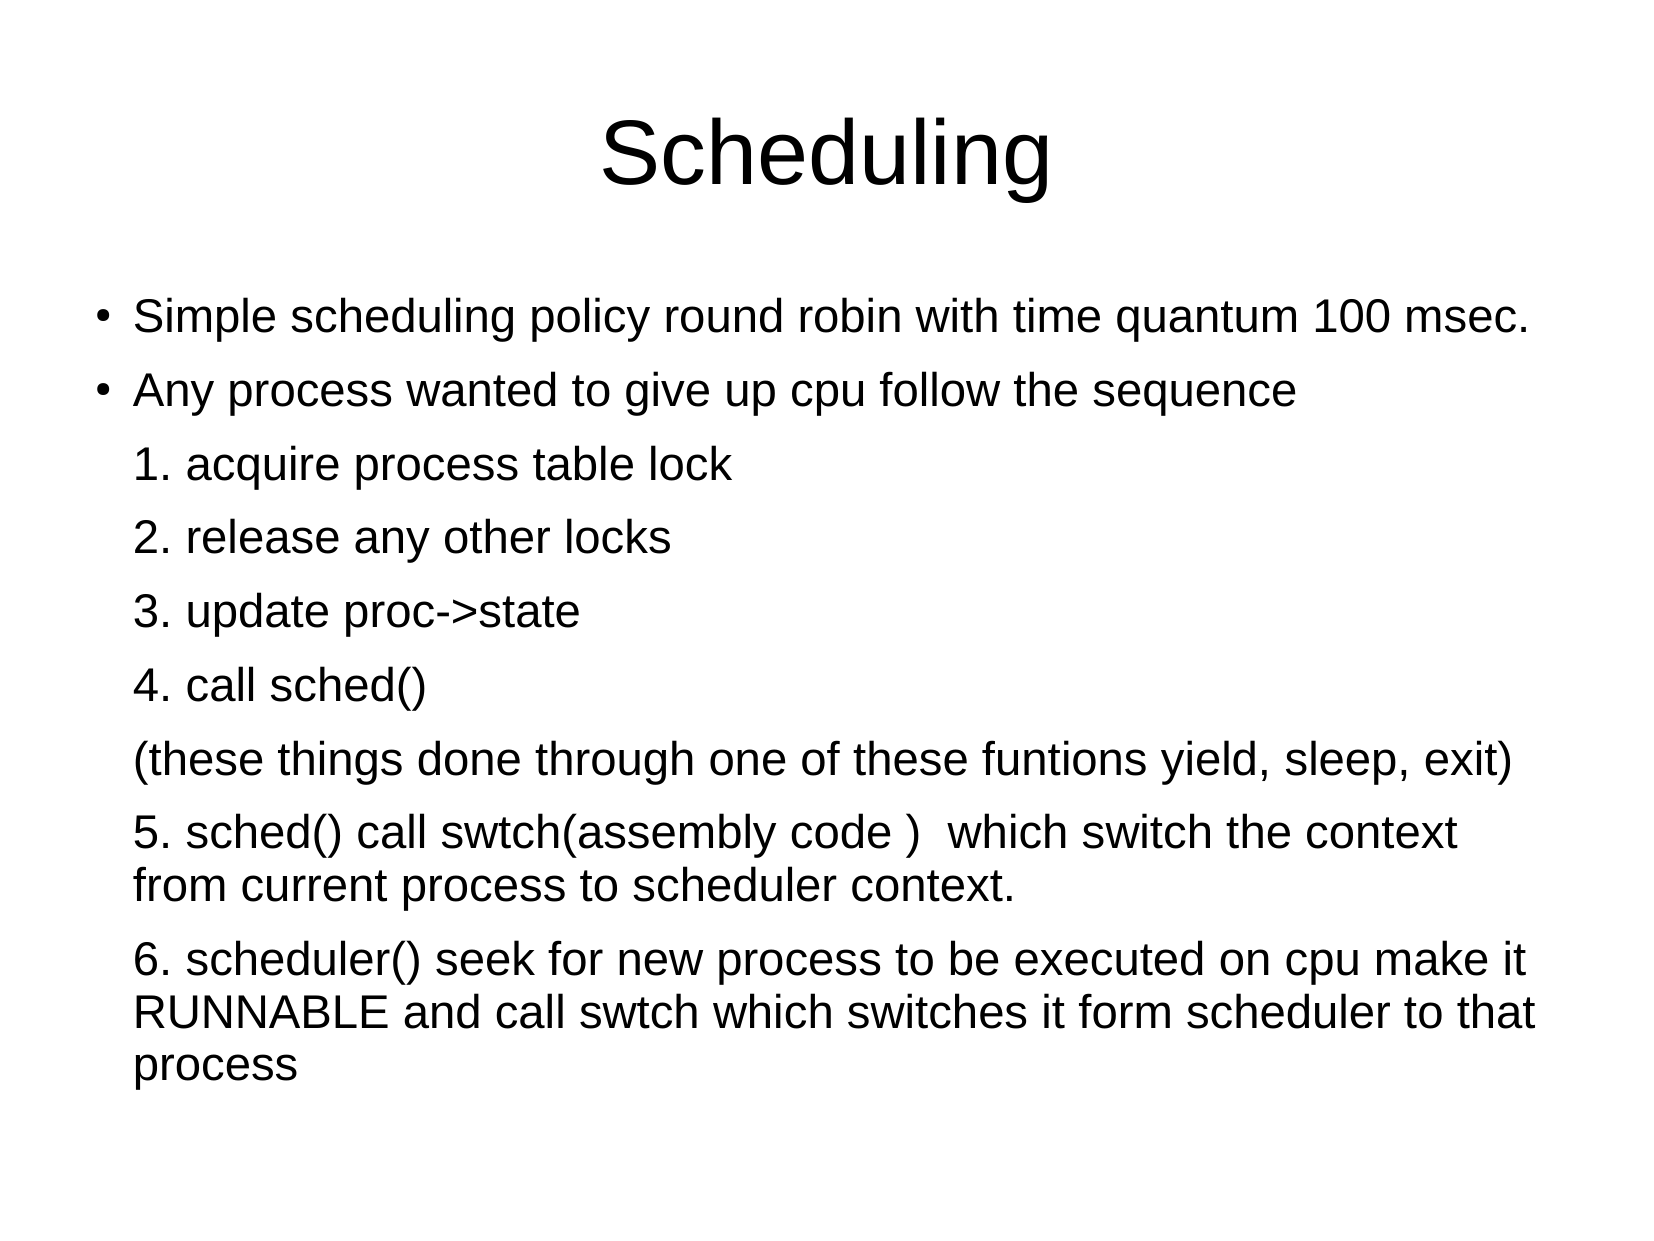

# Scheduling
Simple scheduling policy round robin with time quantum 100 msec.
Any process wanted to give up cpu follow the sequence
1. acquire process table lock
2. release any other locks
3. update proc->state
4. call sched()
(these things done through one of these funtions yield, sleep, exit)
5. sched() call swtch(assembly code ) which switch the context from current process to scheduler context.
6. scheduler() seek for new process to be executed on cpu make it RUNNABLE and call swtch which switches it form scheduler to that process